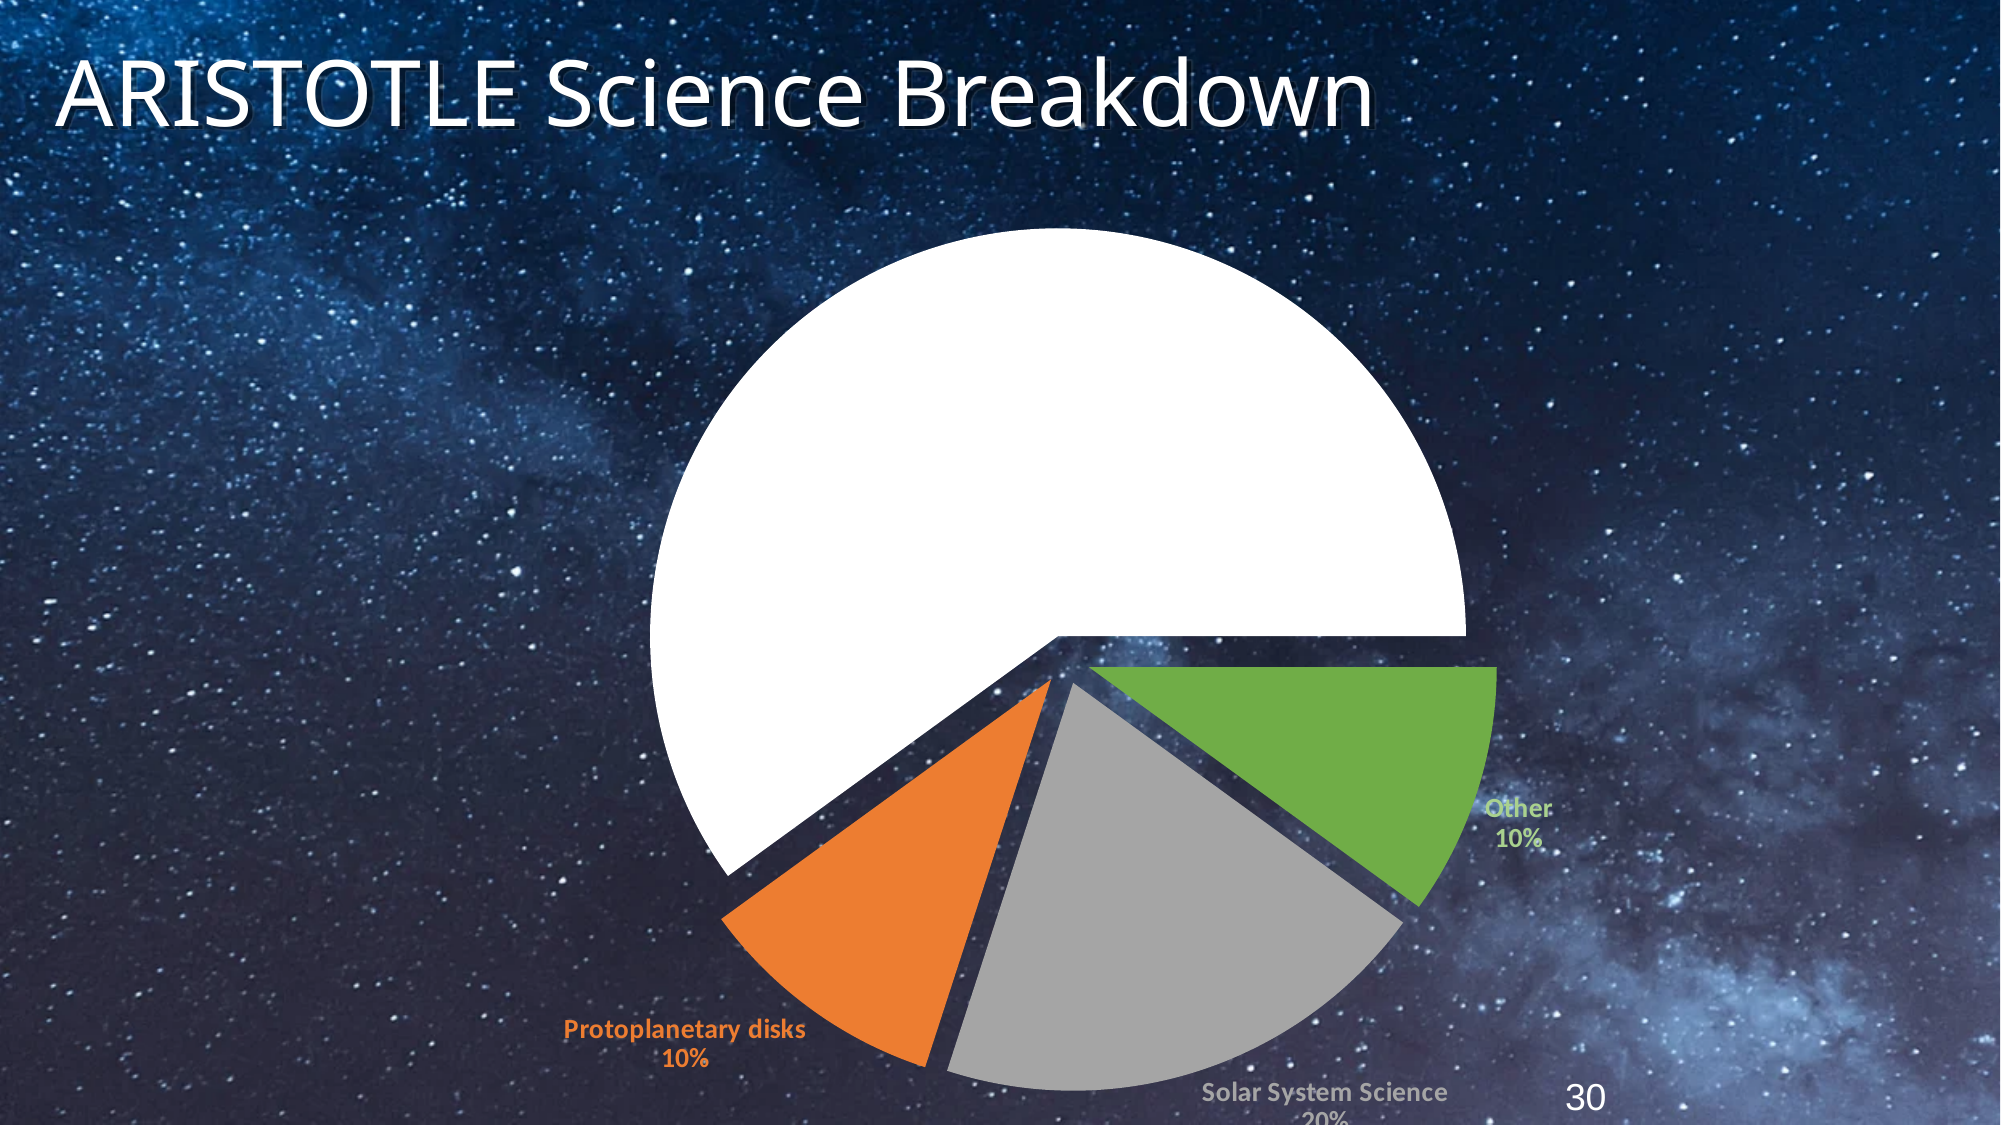

# ARISTOTLE Science Breakdown
### Chart
| Category | Sales |
|---|---|
| Differse exoplanet atmospheres | 60.0 |
| Protoplanetary disks | 10.0 |
| Solar System Science | 20.0 |
| None | None |
| Other | 10.0 |18